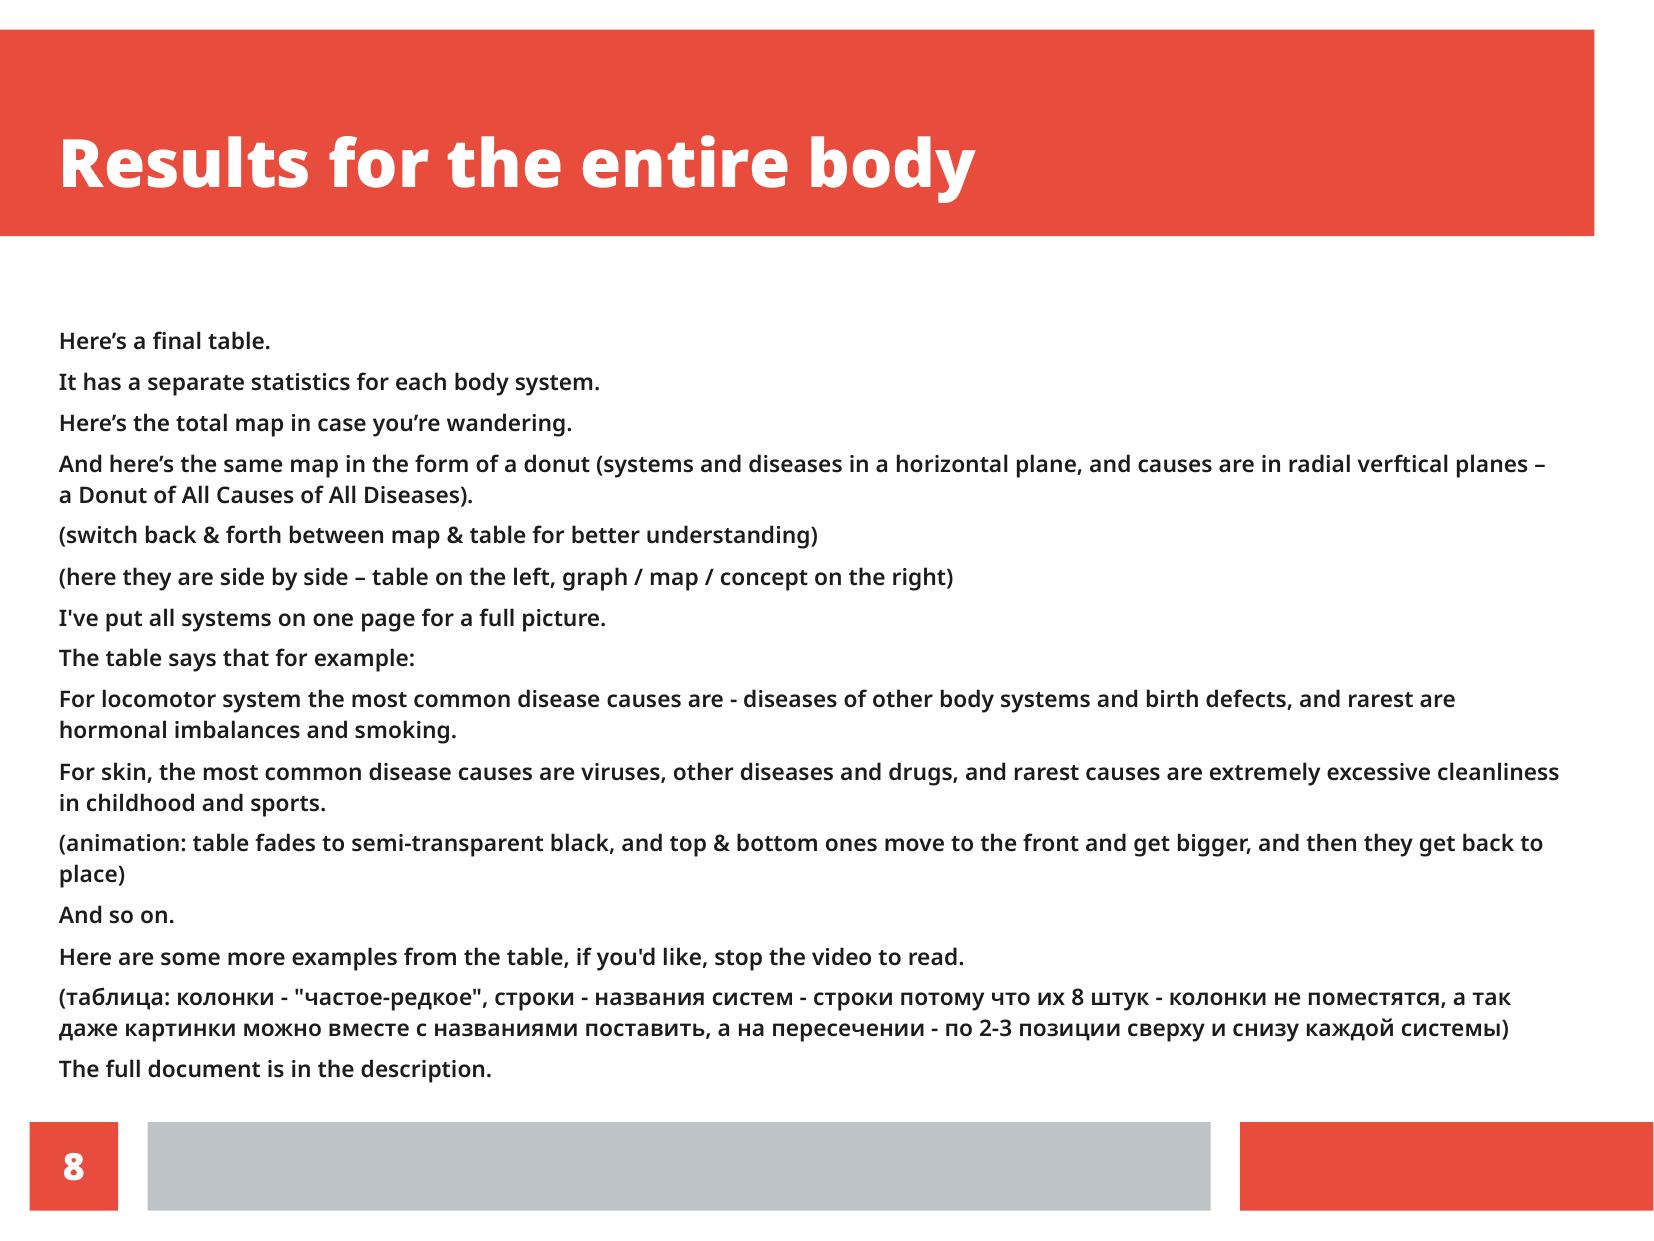

# Results for the entire body
Here’s a final table.
It has a separate statistics for each body system.
Here’s the total map in case you’re wandering.
And here’s the same map in the form of a donut (systems and diseases in a horizontal plane, and causes are in radial verftical planes – a Donut of All Causes of All Diseases).
(switch back & forth between map & table for better understanding)
(here they are side by side – table on the left, graph / map / concept on the right)
I've put all systems on one page for a full picture.
The table says that for example:
For locomotor system the most common disease causes are - diseases of other body systems and birth defects, and rarest are hormonal imbalances and smoking.
For skin, the most common disease causes are viruses, other diseases and drugs, and rarest causes are extremely excessive cleanliness in childhood and sports.
(animation: table fades to semi-transparent black, and top & bottom ones move to the front and get bigger, and then they get back to place)
And so on.
Here are some more examples from the table, if you'd like, stop the video to read.
(таблица: колонки - "частое-редкое", строки - названия систем - строки потому что их 8 штук - колонки не поместятся, а так даже картинки можно вместе с названиями поставить, а на пересечении - по 2-3 позиции сверху и снизу каждой системы)
The full document is in the description.
8